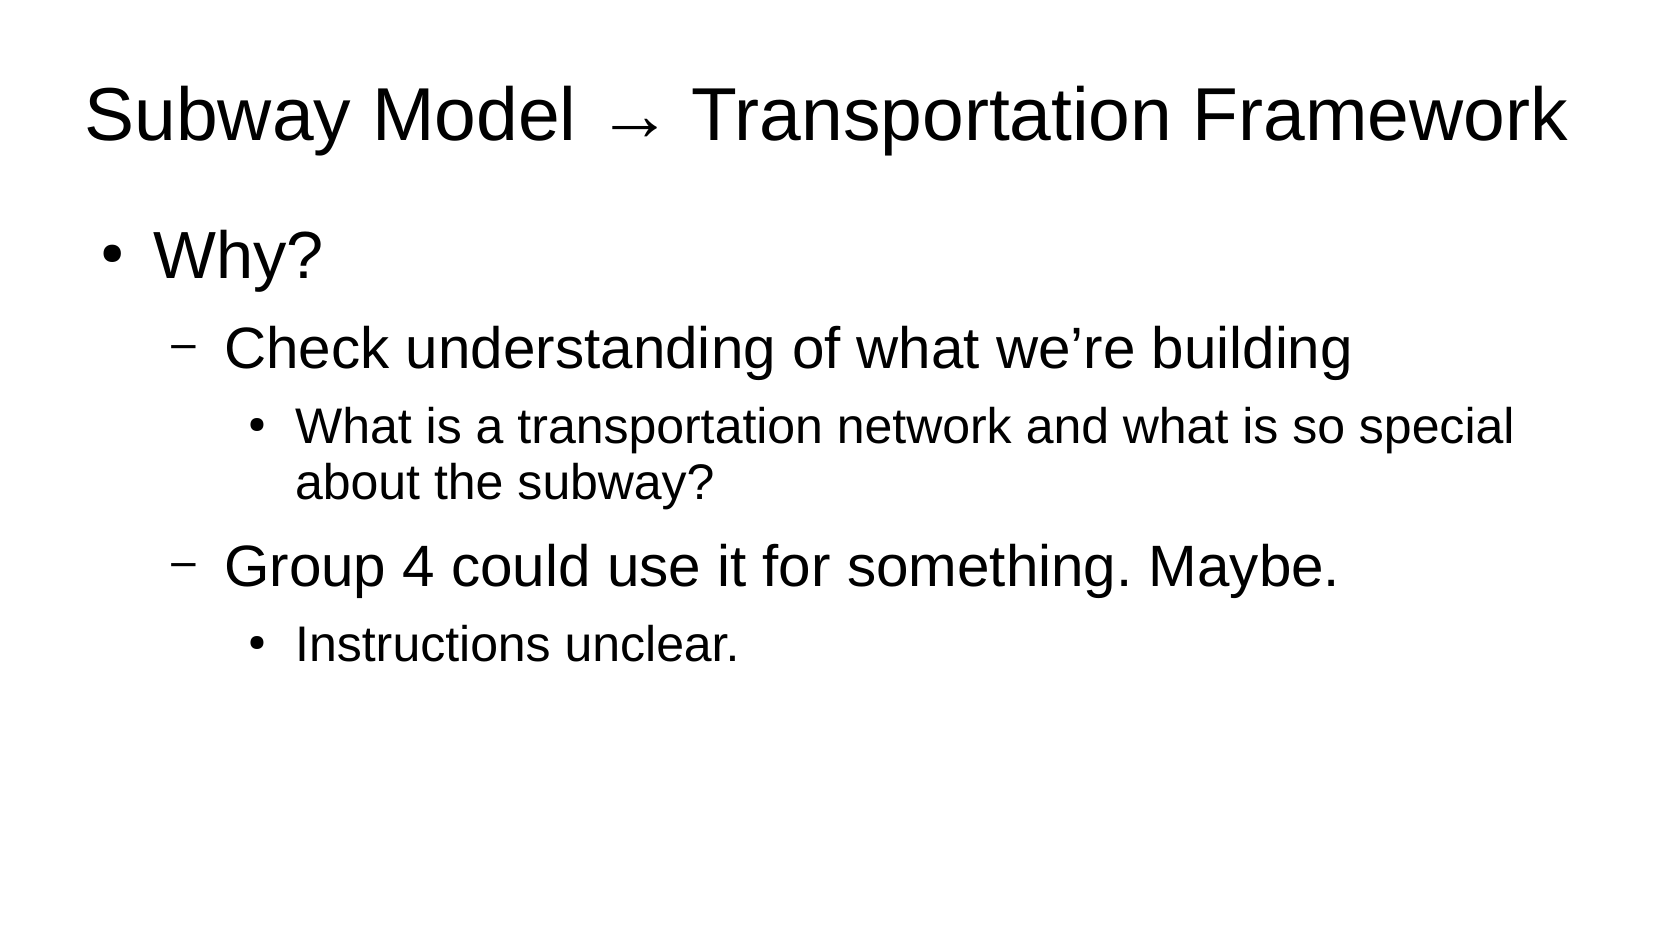

# Subway Model → Transportation Framework
Why?
Check understanding of what we’re building
What is a transportation network and what is so special about the subway?
Group 4 could use it for something. Maybe.
Instructions unclear.